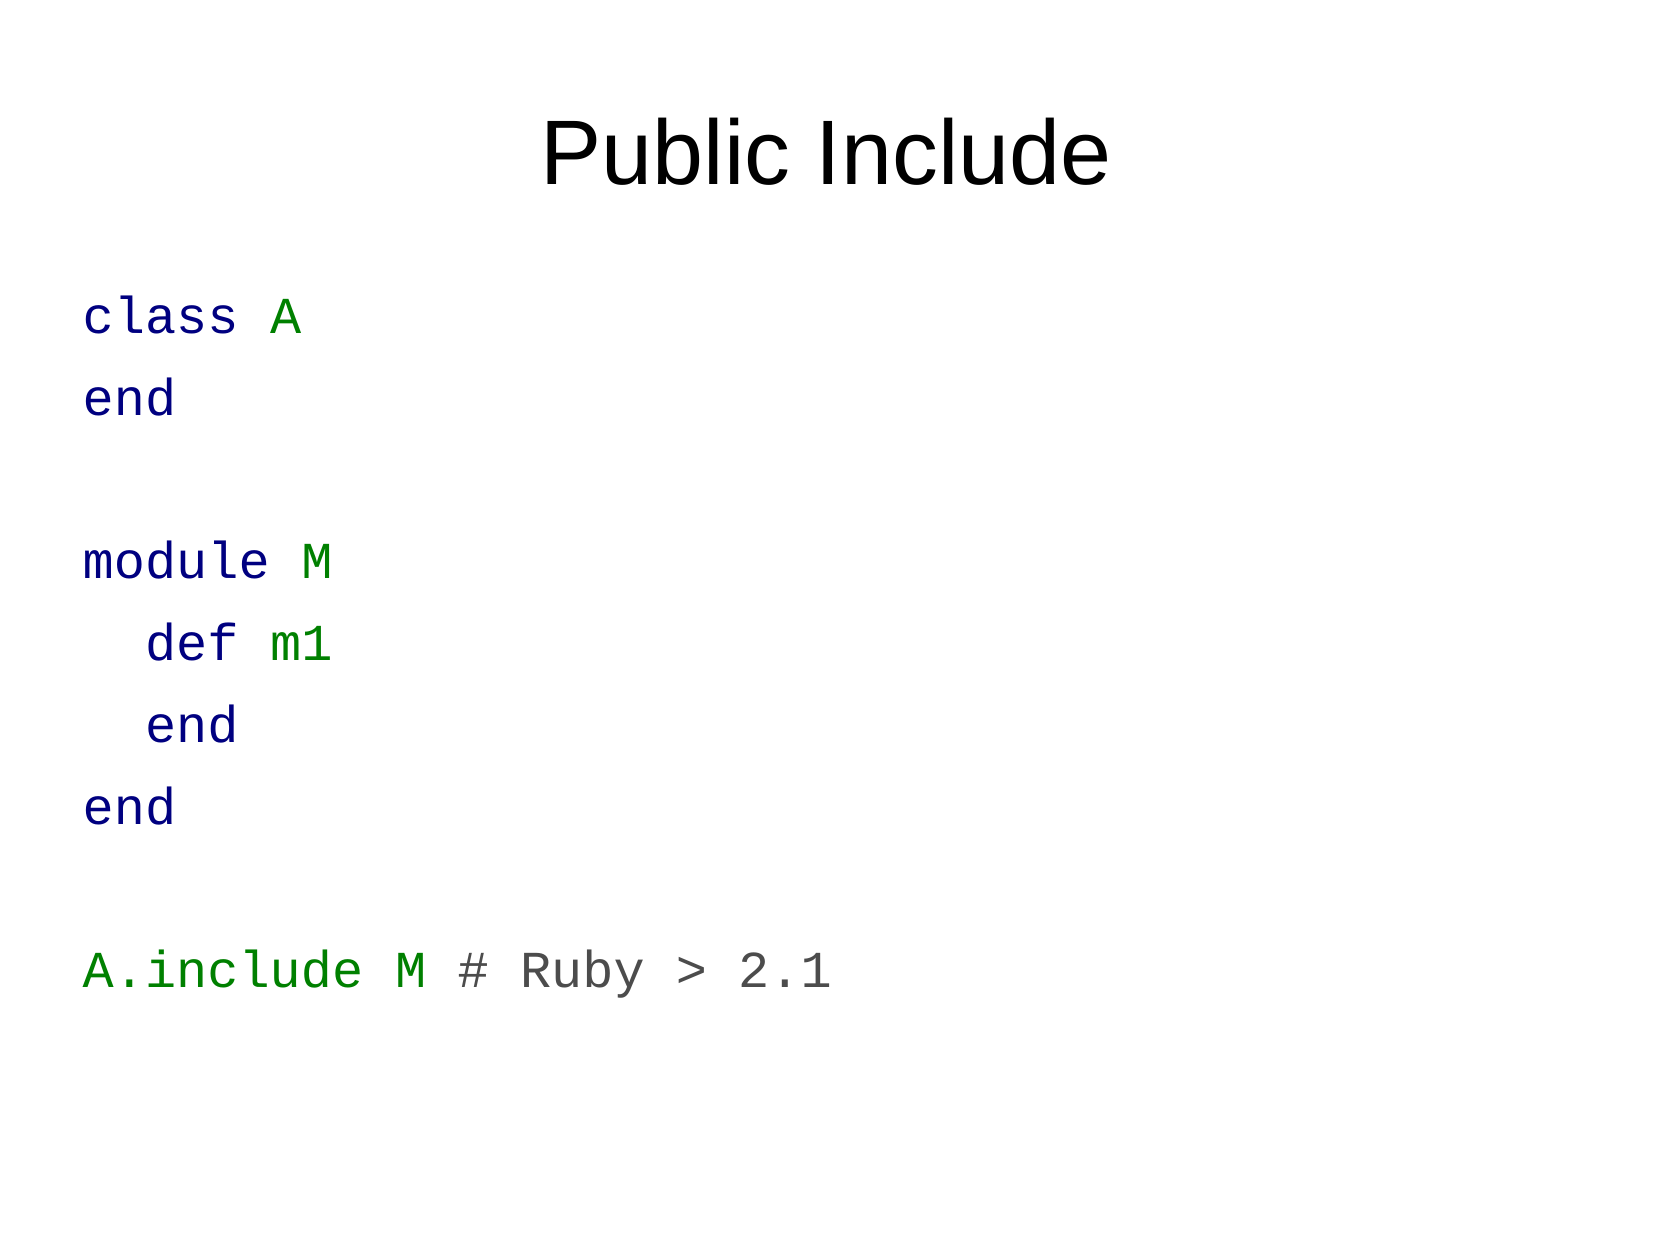

# Public Include
class A
end
module M
 def m1
 end
end
A.include M # Ruby > 2.1